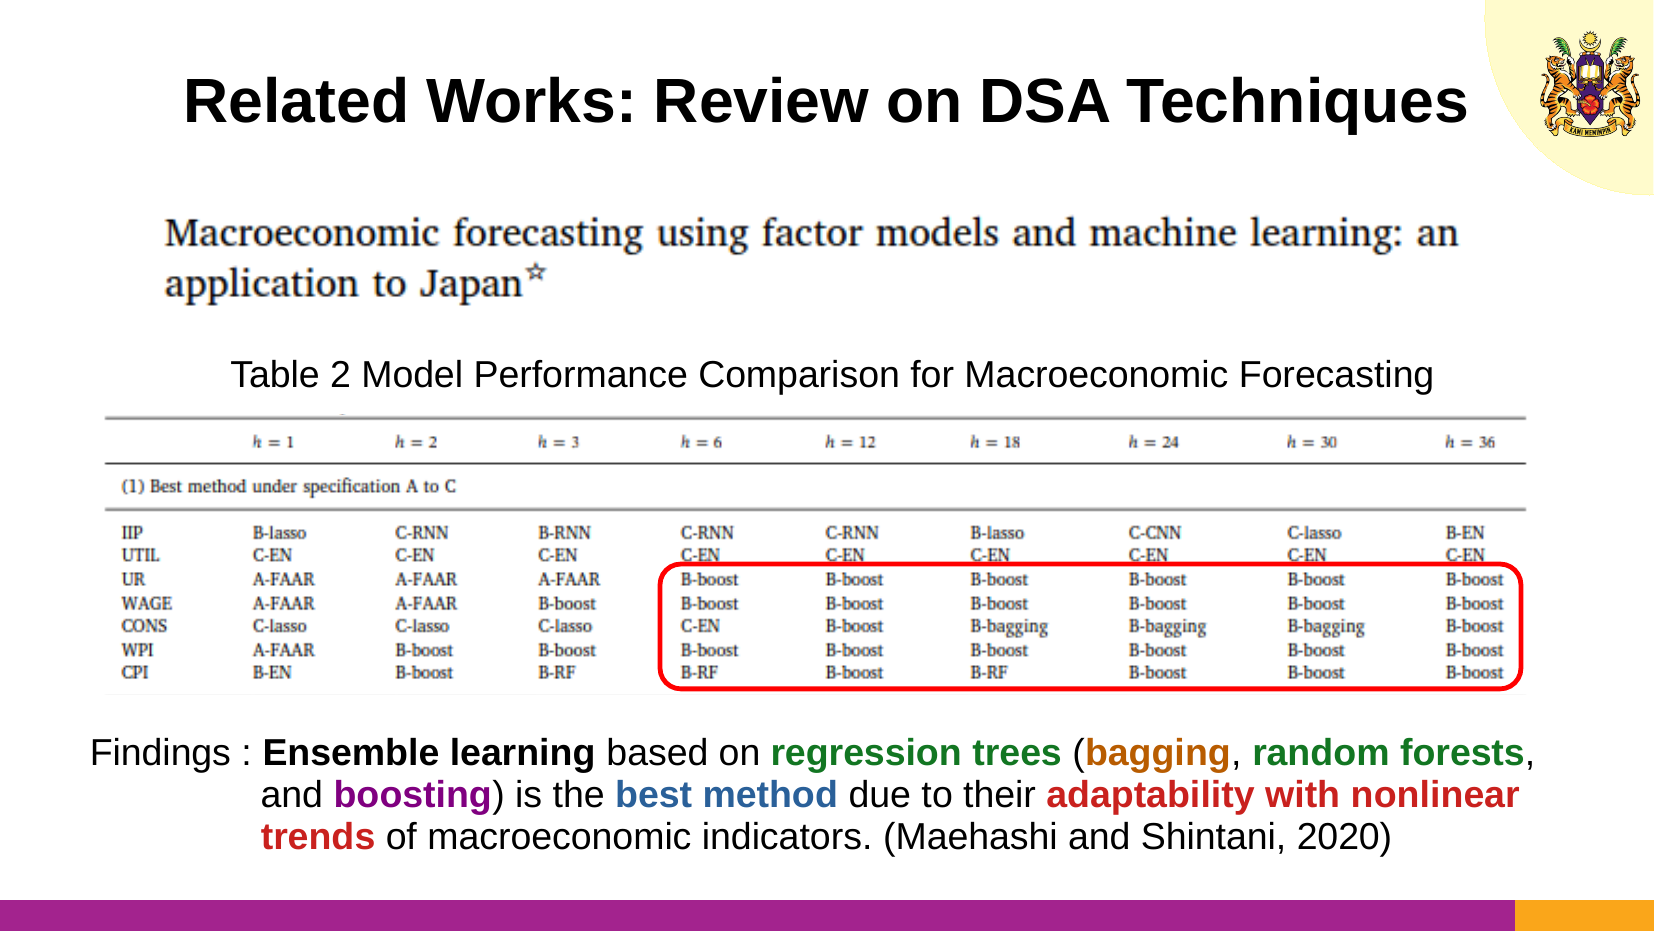

Related Works: Review on DSA Techniques
Table 2 Model Performance Comparison for Macroeconomic Forecasting
Findings : Ensemble learning based on regression trees (bagging, random forests, 		 and boosting) is the best method due to their adaptability with nonlinear 		 trends of macroeconomic indicators. (Maehashi and Shintani, 2020)